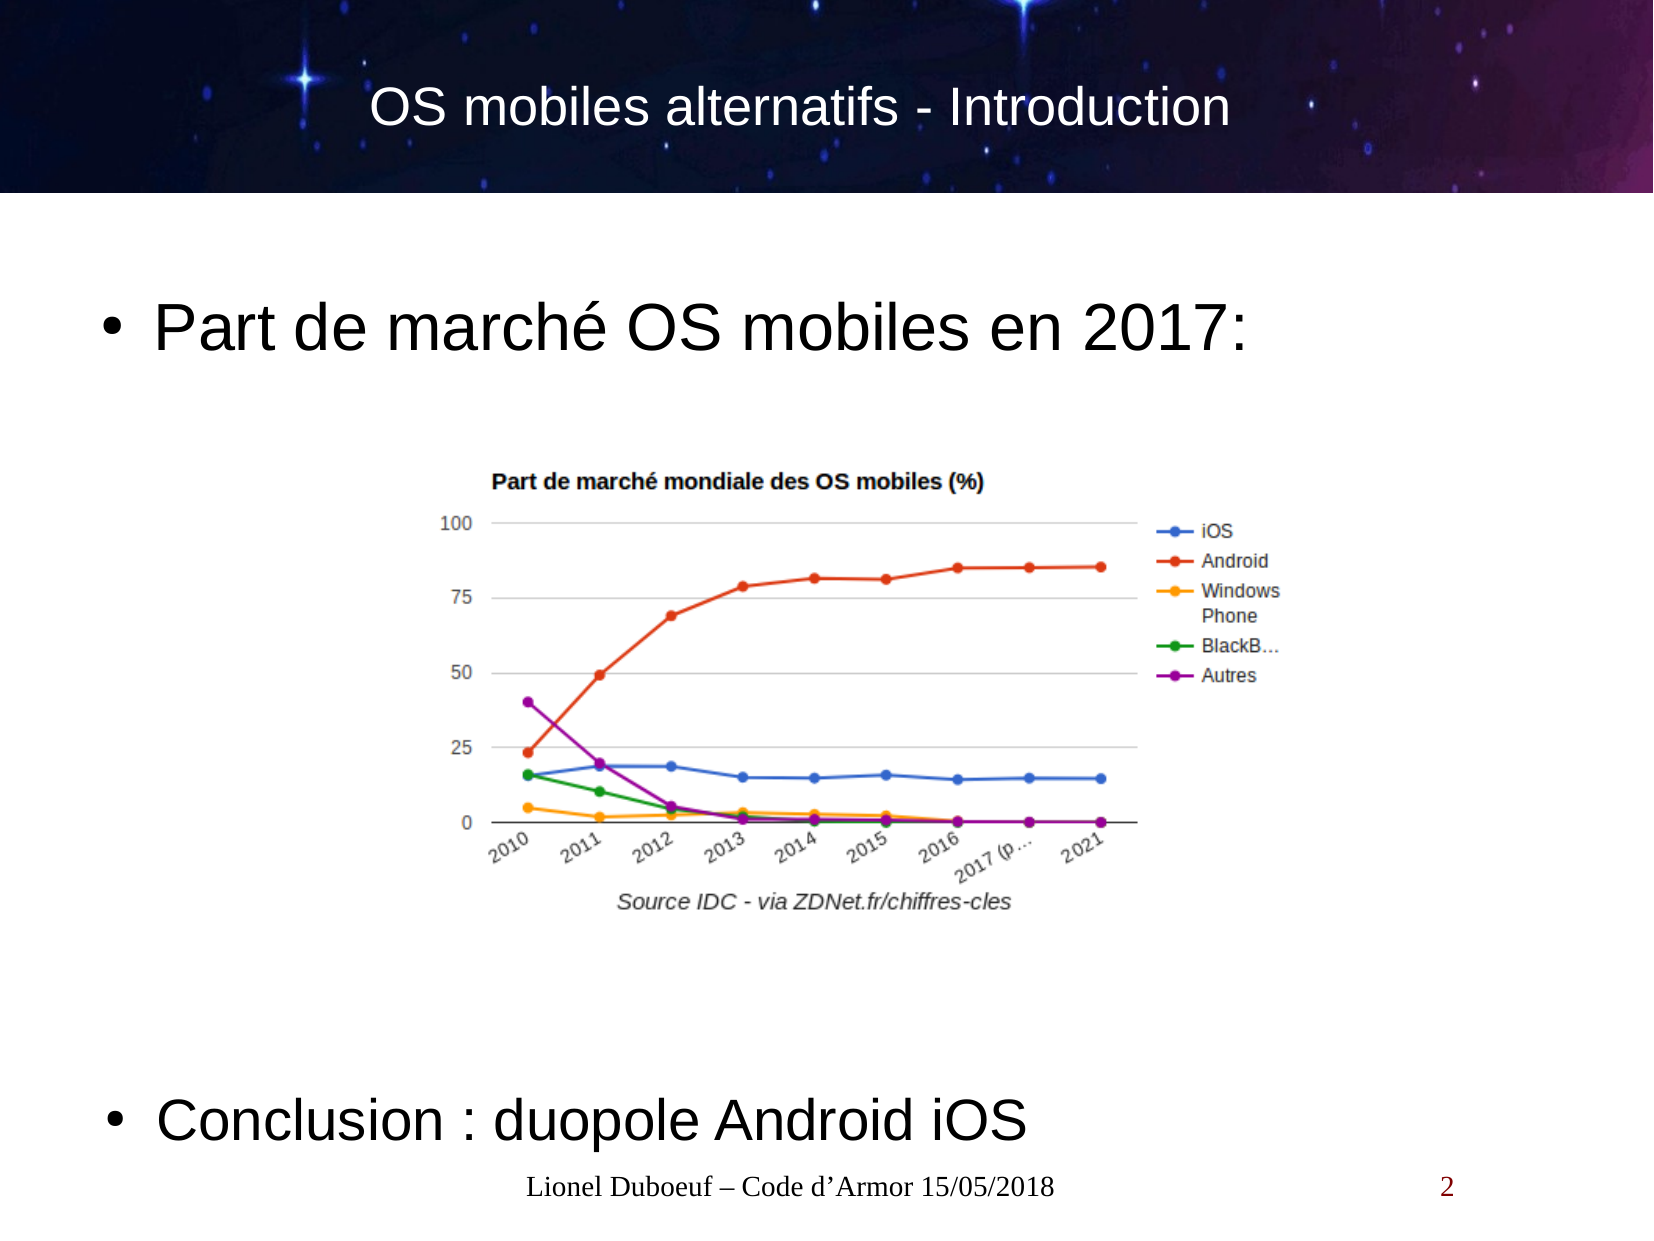

# OS mobiles alternatifs - Introduction
Part de marché OS mobiles en 2017:
 Conclusion : duopole Android iOS
2